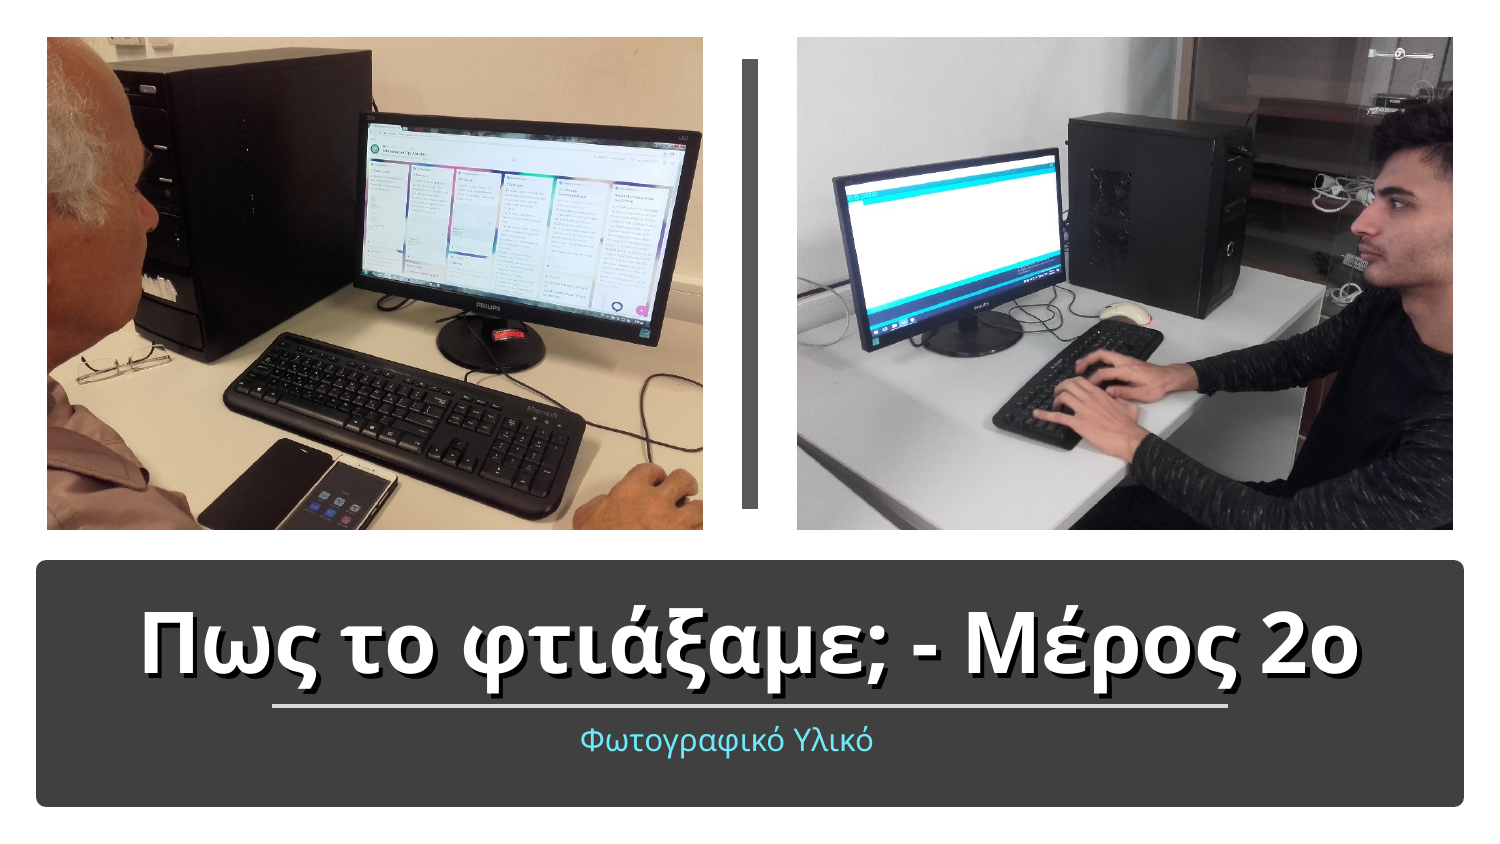

# Πως το φτιάξαμε; - Μέρος 2ο
Φωτογραφικό Υλικό